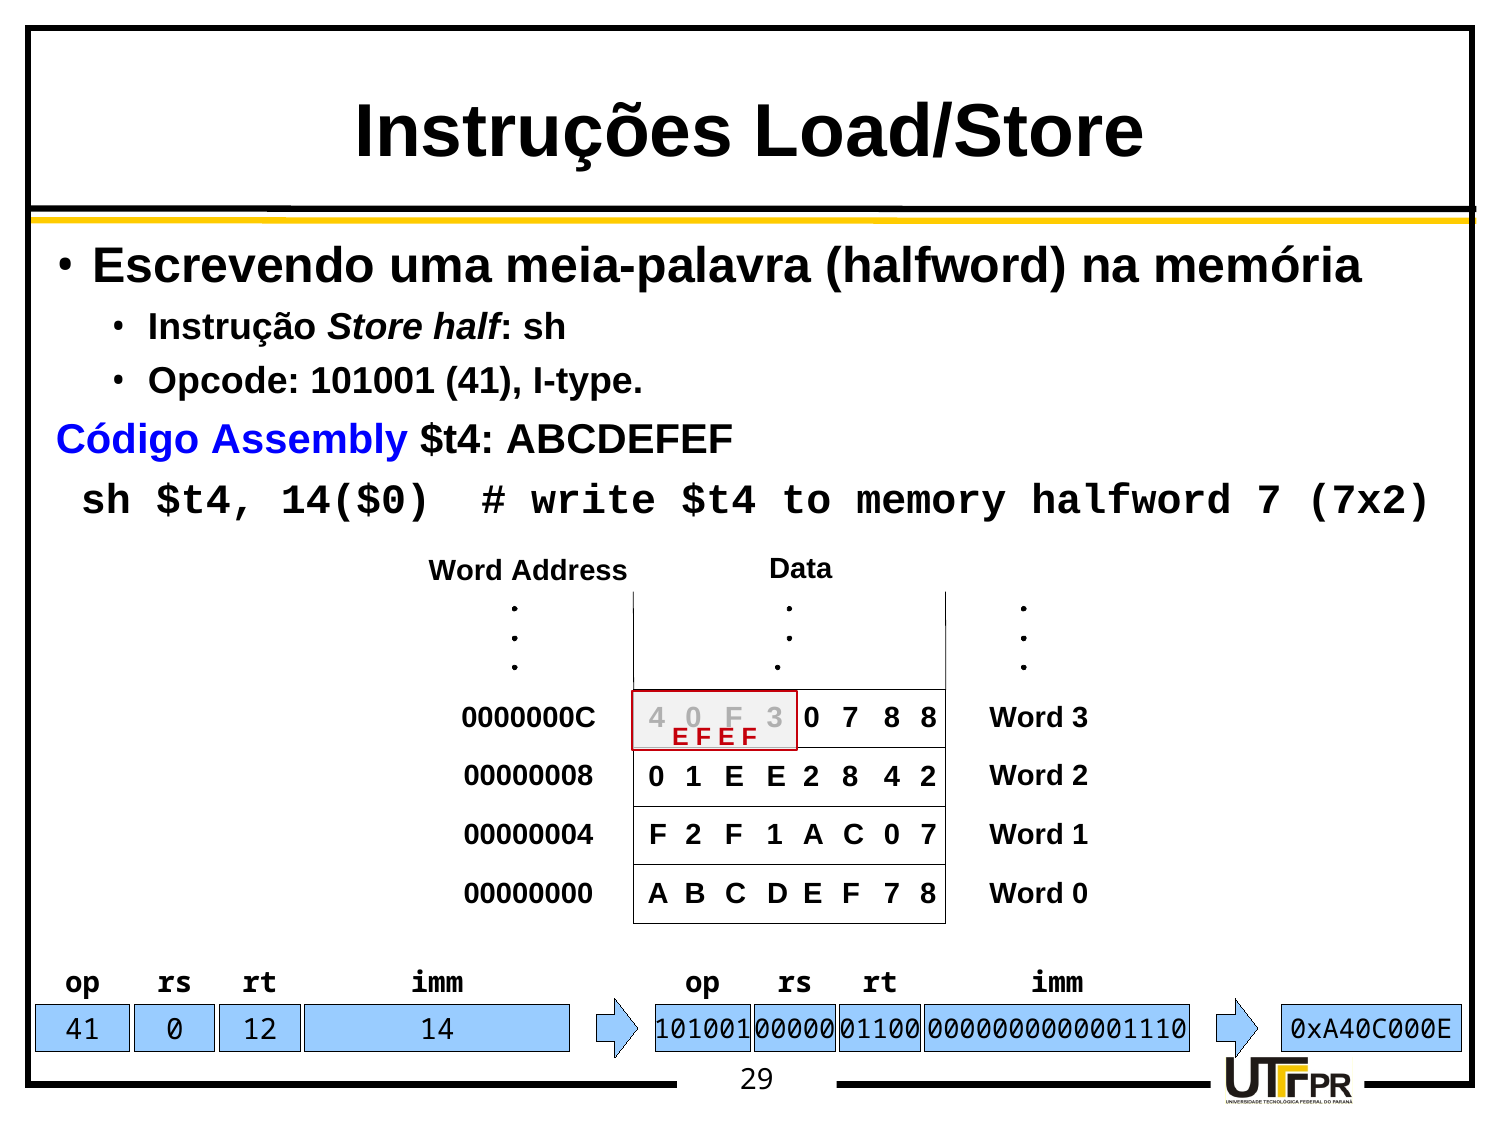

Instruções Load/Store
# Escrevendo uma meia-palavra (halfword) na memória
Instrução Store half: sh
Opcode: 101001 (41), I-type.
Código Assembly $t4: ABCDEFEF
 sh $t4, 14($0) # write $t4 to memory halfword 7 (7x2)
Data
Word Address
0000000C
4
0
F
3
0
7
8
8
Word 3
00000008
Word 2
0
1
E
E
2
8
4
2
00000004
F
2
F
1
A
C
0
7
Word 1
00000000
A
B
C
D
E
F
7
8
Word 0
E F E F
op
rs
rt
imm
op
rs
rt
imm
41
0
12
14
101001
00000
01100
0000000000001110
0xA40C000E